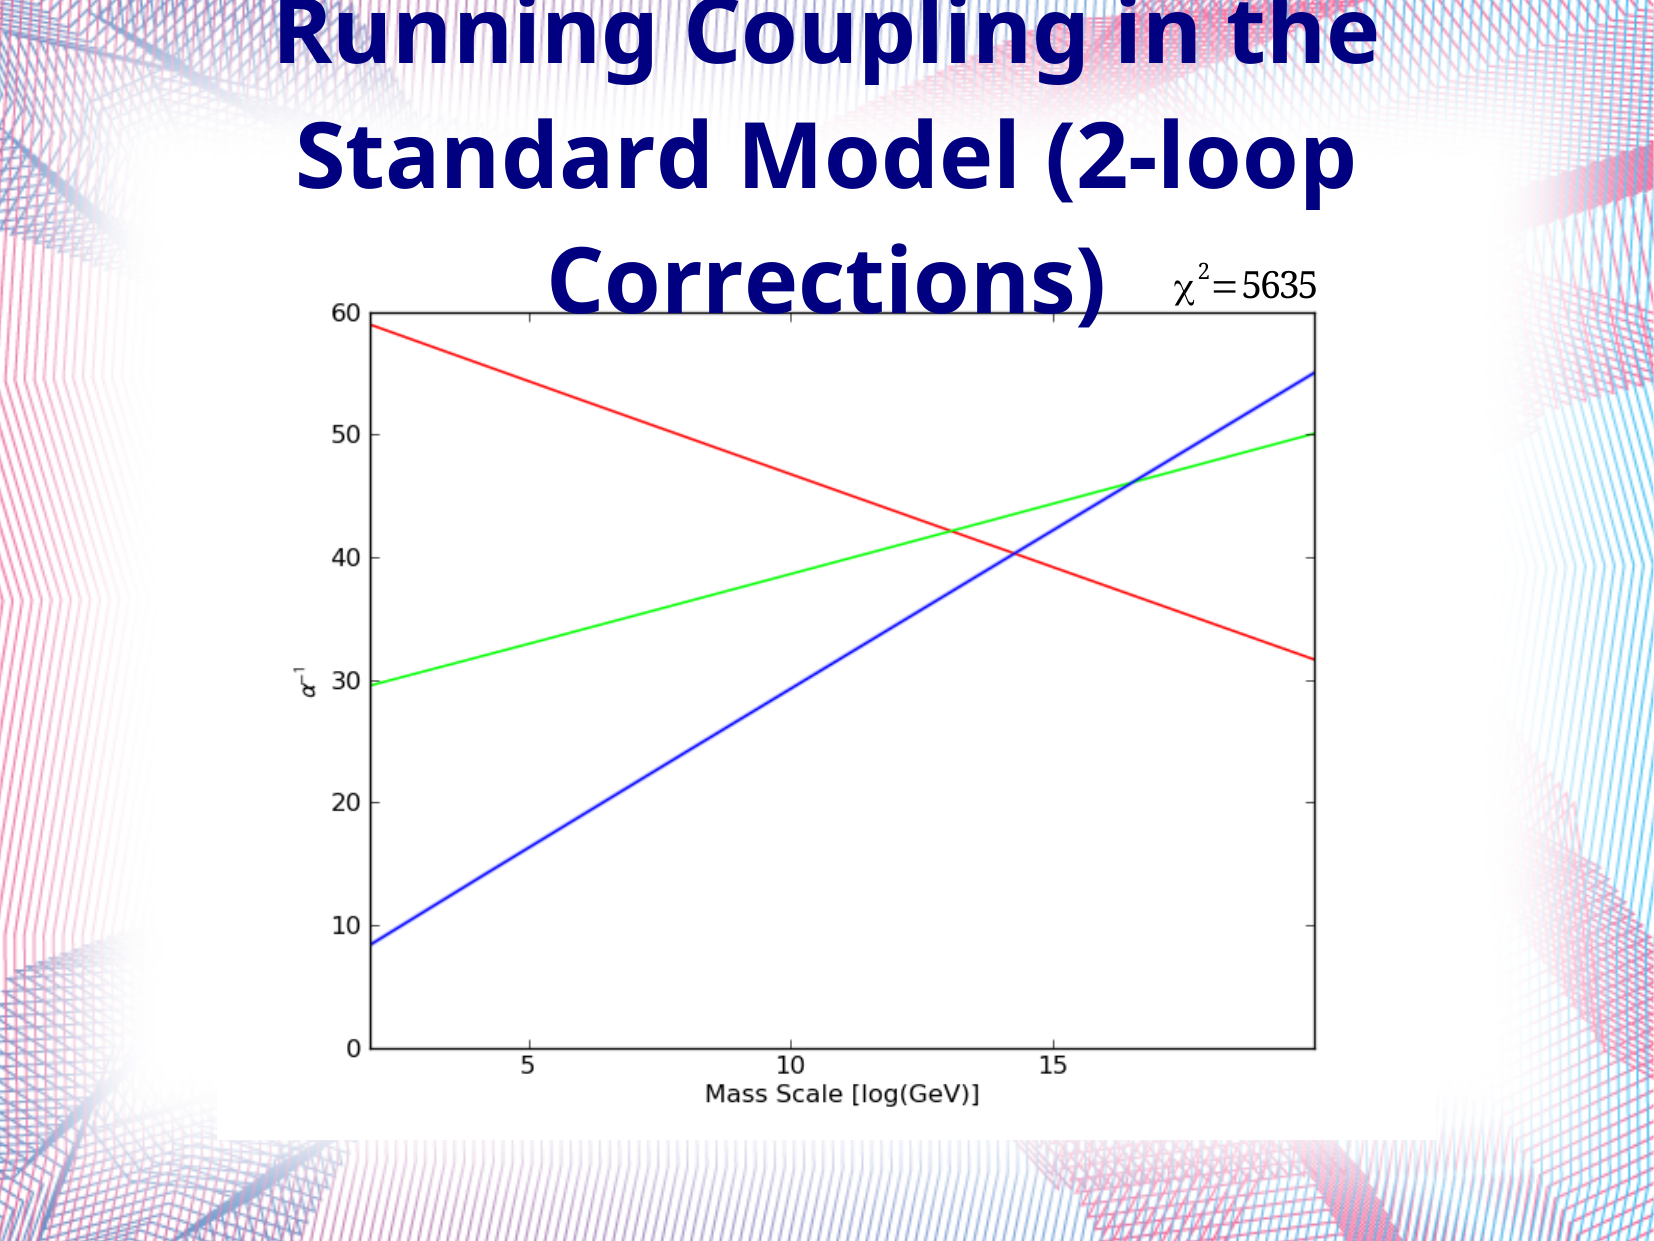

# Running Coupling in the Standard Model (2-loop Corrections)